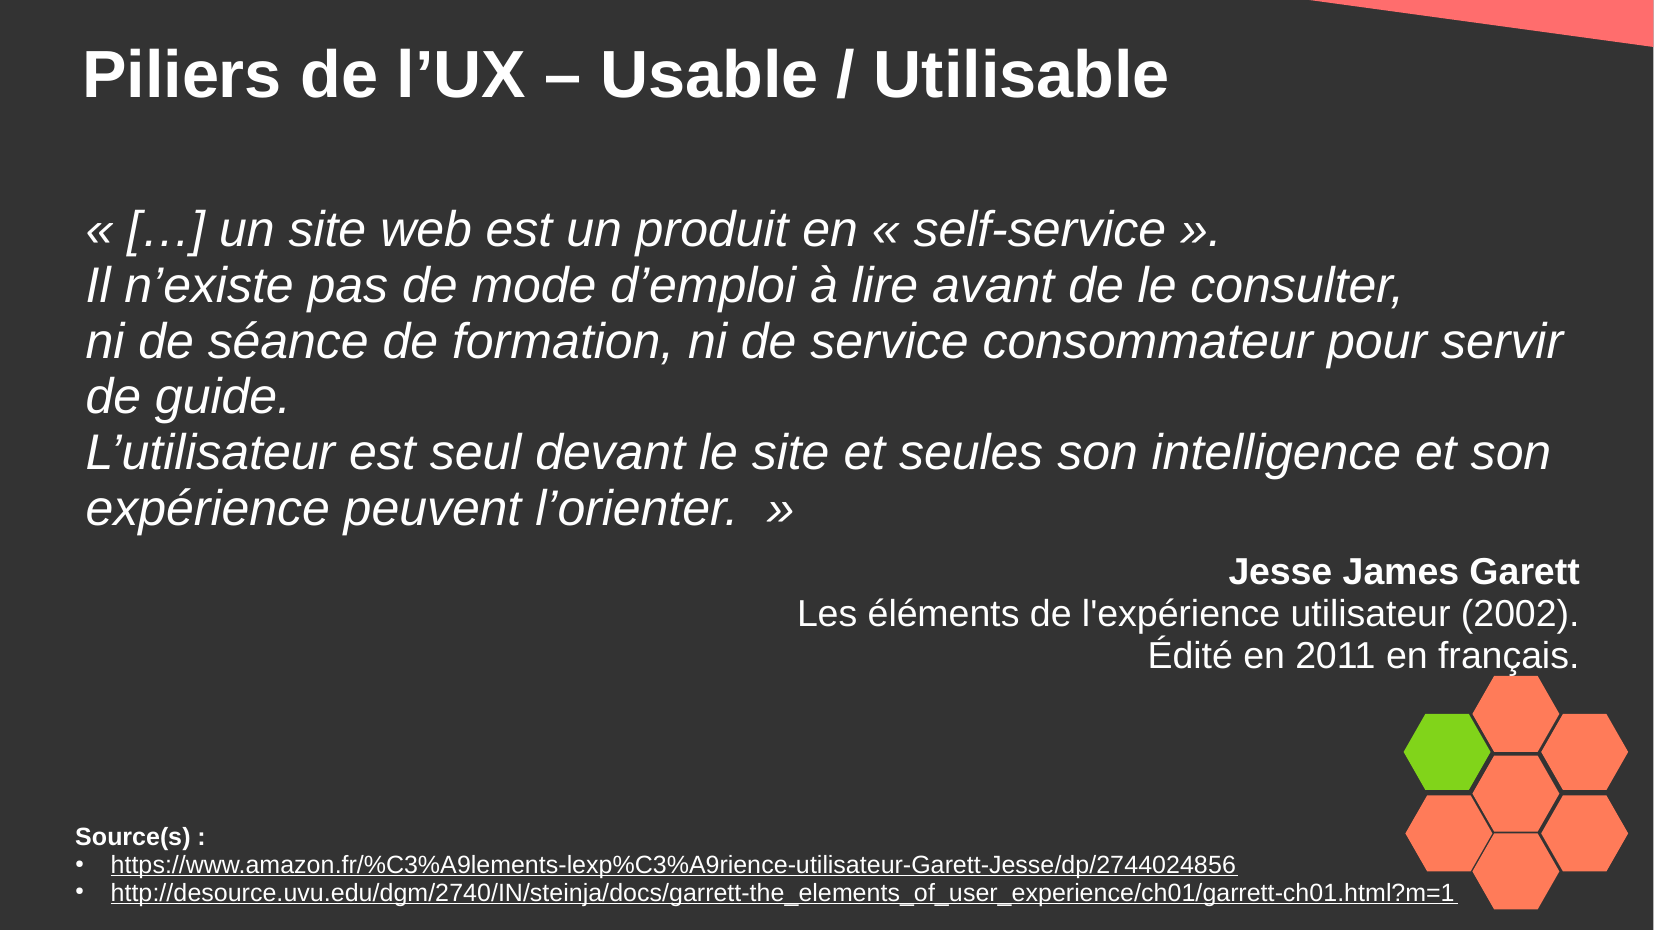

# Piliers de l’UX – Usable / Utilisable
« […] un site web est un produit en « self-service ».
Il n’existe pas de mode d’emploi à lire avant de le consulter,
ni de séance de formation, ni de service consommateur pour servir de guide.
L’utilisateur est seul devant le site et seules son intelligence et son expérience peuvent l’orienter.  »
Jesse James Garett
Les éléments de l'expérience utilisateur (2002). Édité en 2011 en français.
Source(s) :
https://www.amazon.fr/%C3%A9lements-lexp%C3%A9rience-utilisateur-Garett-Jesse/dp/2744024856
http://desource.uvu.edu/dgm/2740/IN/steinja/docs/garrett-the_elements_of_user_experience/ch01/garrett-ch01.html?m=1